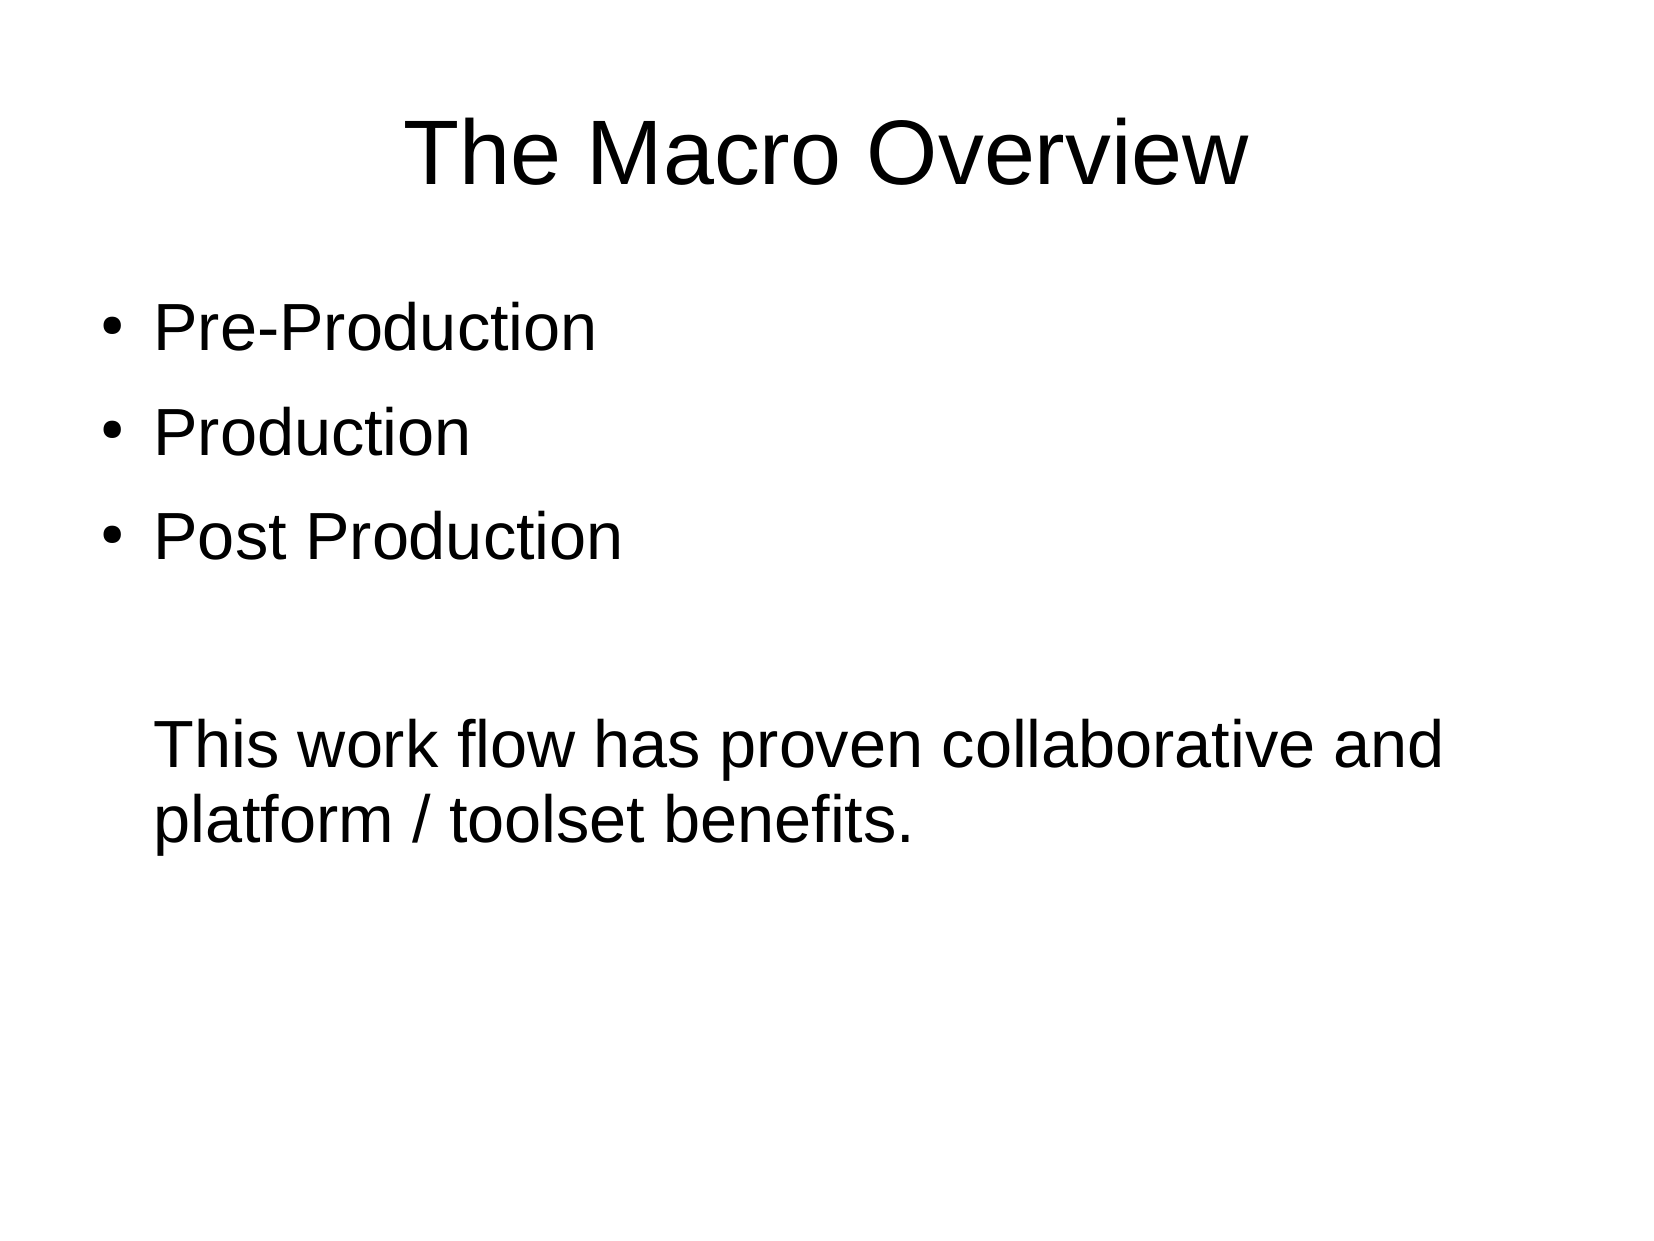

# The Macro Overview
Pre-Production
Production
Post Production
This work flow has proven collaborative and platform / toolset benefits.